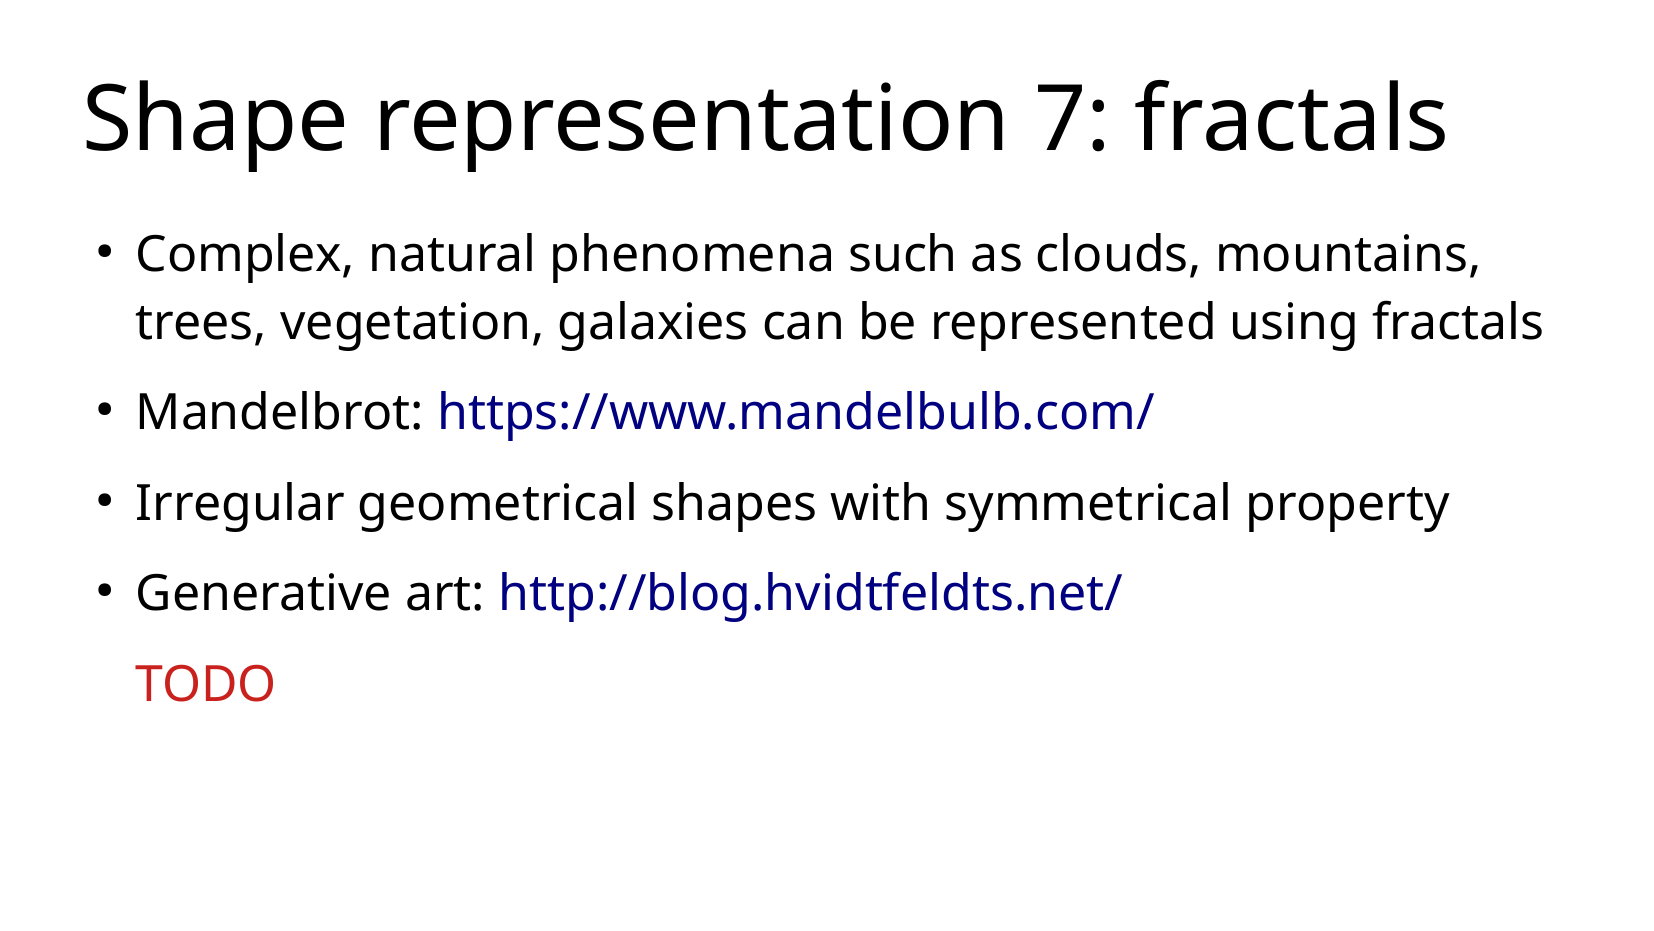

# Shape representation 7: fractals
Complex, natural phenomena such as clouds, mountains, trees, vegetation, galaxies can be represented using fractals
Mandelbrot: https://www.mandelbulb.com/
Irregular geometrical shapes with symmetrical property
Generative art: http://blog.hvidtfeldts.net/
TODO